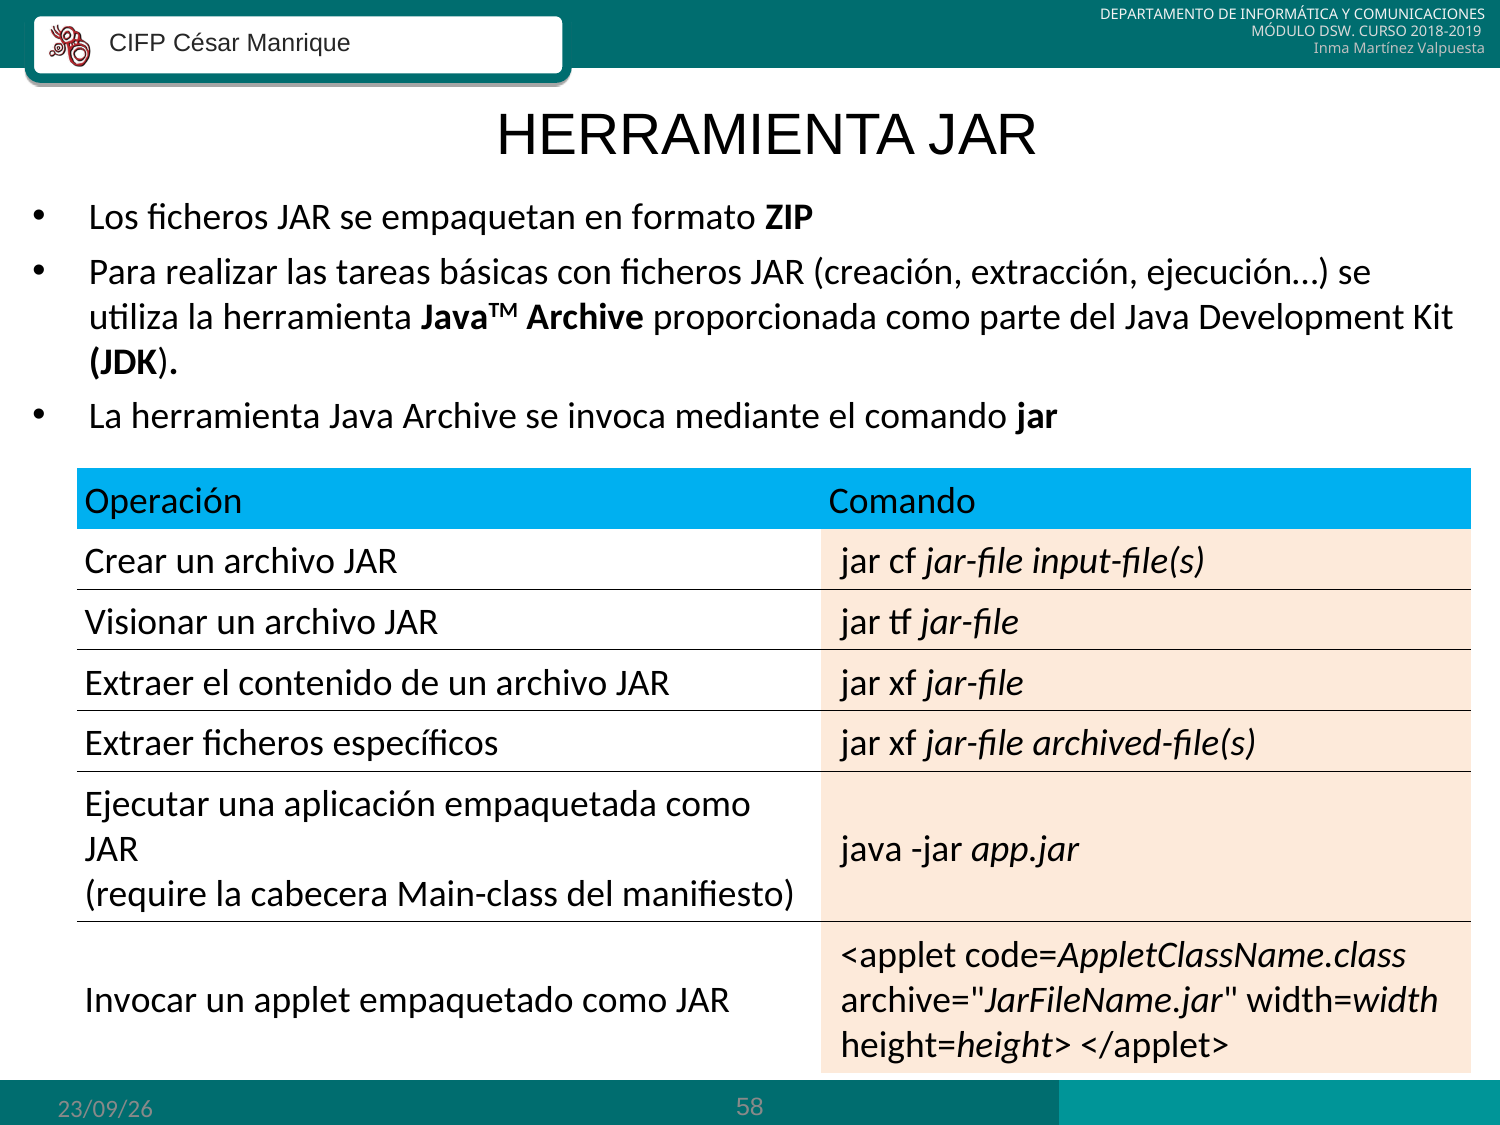

# HERRAMIENTA JAR
Los ficheros JAR se empaquetan en formato ZIP
Para realizar las tareas básicas con ficheros JAR (creación, extracción, ejecución…) se utiliza la herramienta JavaTM Archive proporcionada como parte del Java Development Kit (JDK).
La herramienta Java Archive se invoca mediante el comando jar
| Operación | Comando |
| --- | --- |
| Crear un archivo JAR | jar cf jar-file input-file(s) |
| Visionar un archivo JAR | jar tf jar-file |
| Extraer el contenido de un archivo JAR | jar xf jar-file |
| Extraer ficheros específicos | jar xf jar-file archived-file(s) |
| Ejecutar una aplicación empaquetada como JAR (require la cabecera Main-class del manifiesto) | java -jar app.jar |
| Invocar un applet empaquetado como JAR | <applet code=AppletClassName.class archive="JarFileName.jar" width=width height=height> </applet> |